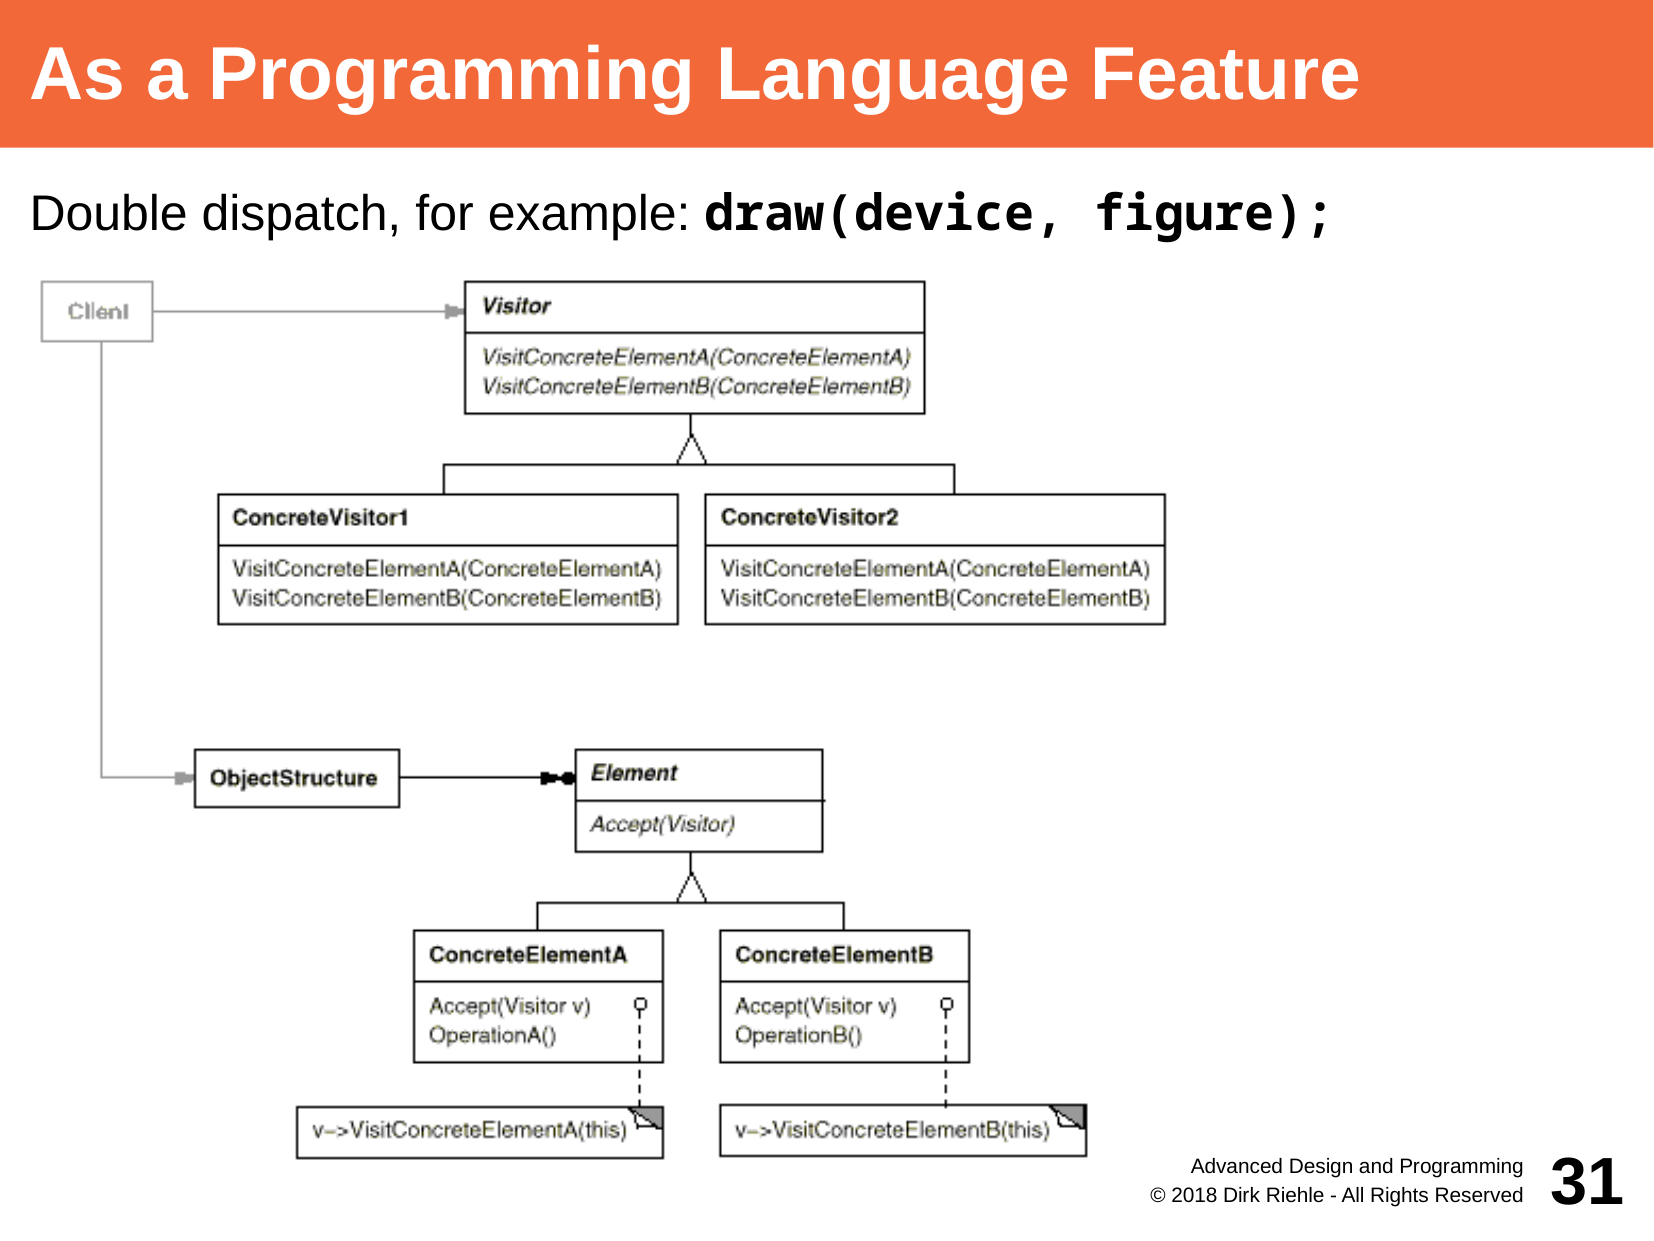

# As a Programming Language Feature
Double dispatch, for example: draw(device, figure);
Advanced Design and Programming
31
© 2018 Dirk Riehle - All Rights Reserved